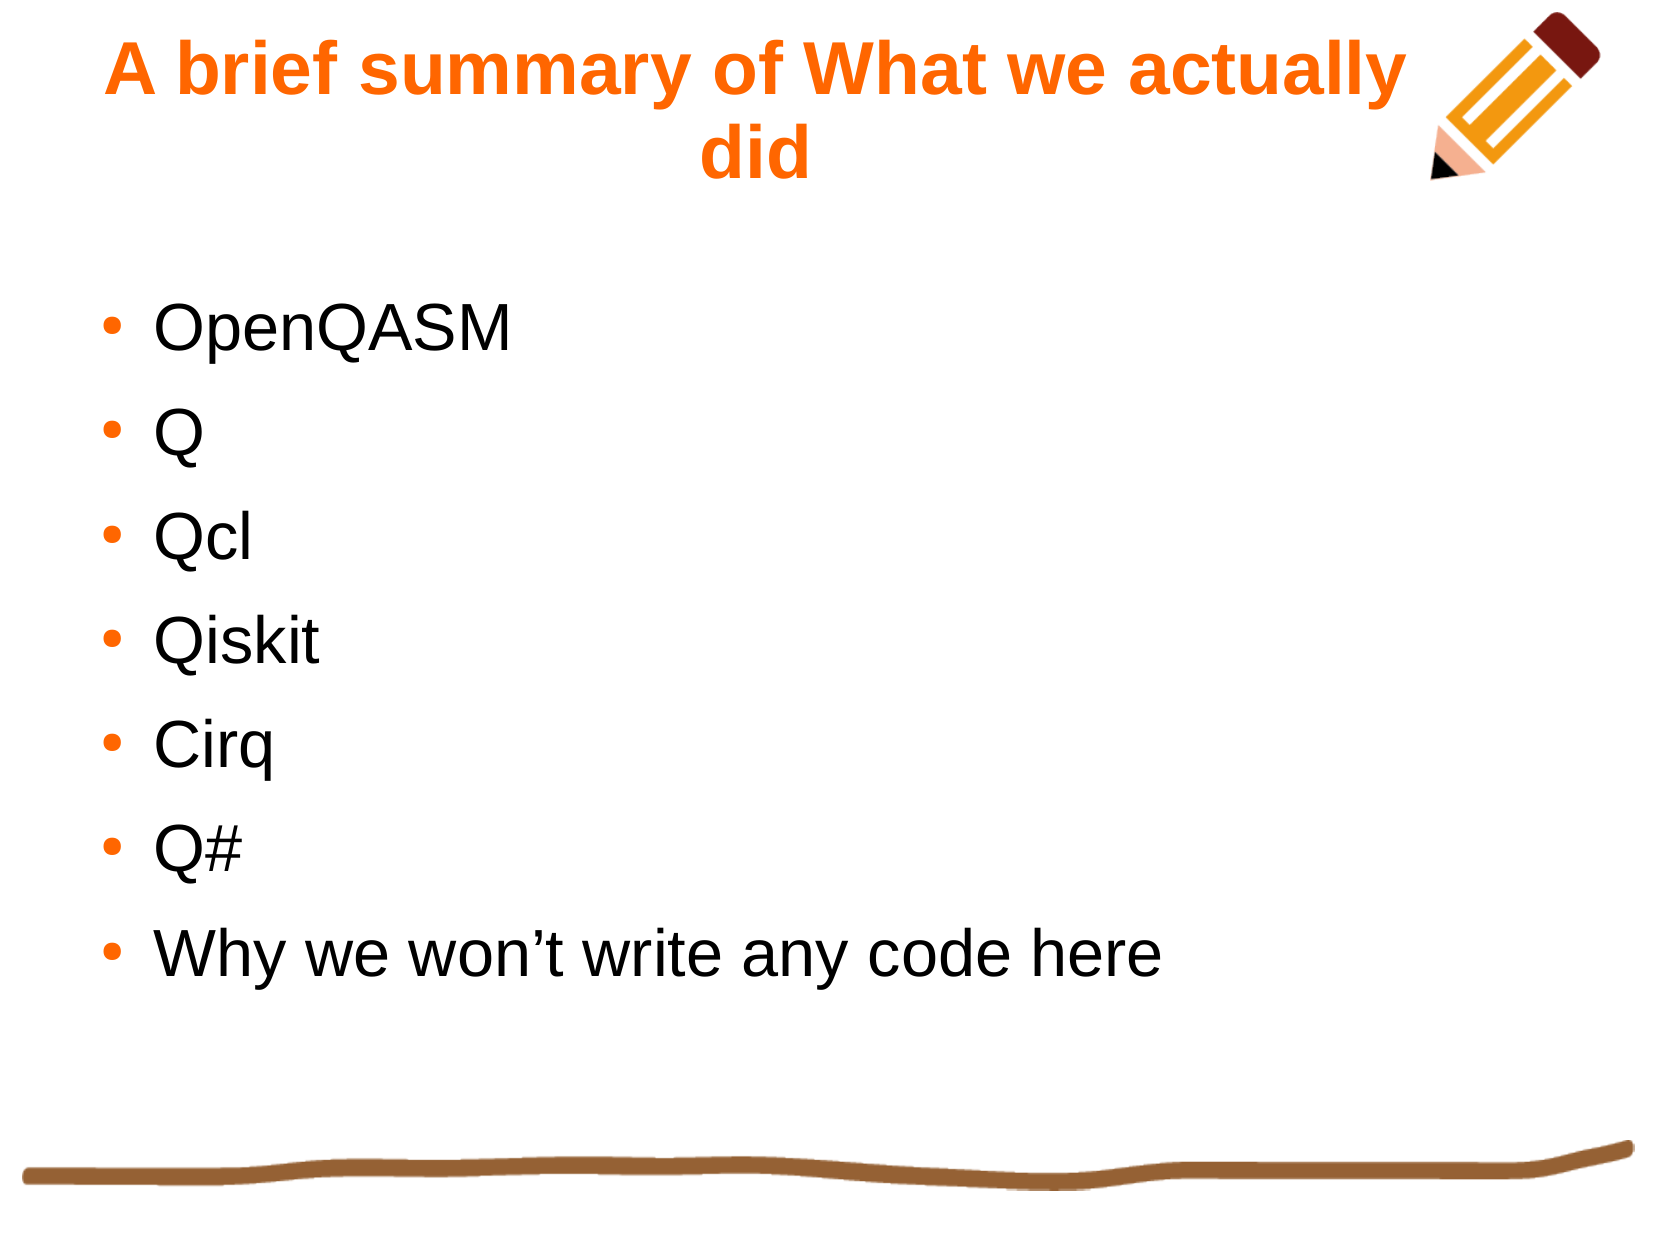

# A brief summary of What we actually did
OpenQASM
Q
Qcl
Qiskit
Cirq
Q#
Why we won’t write any code here